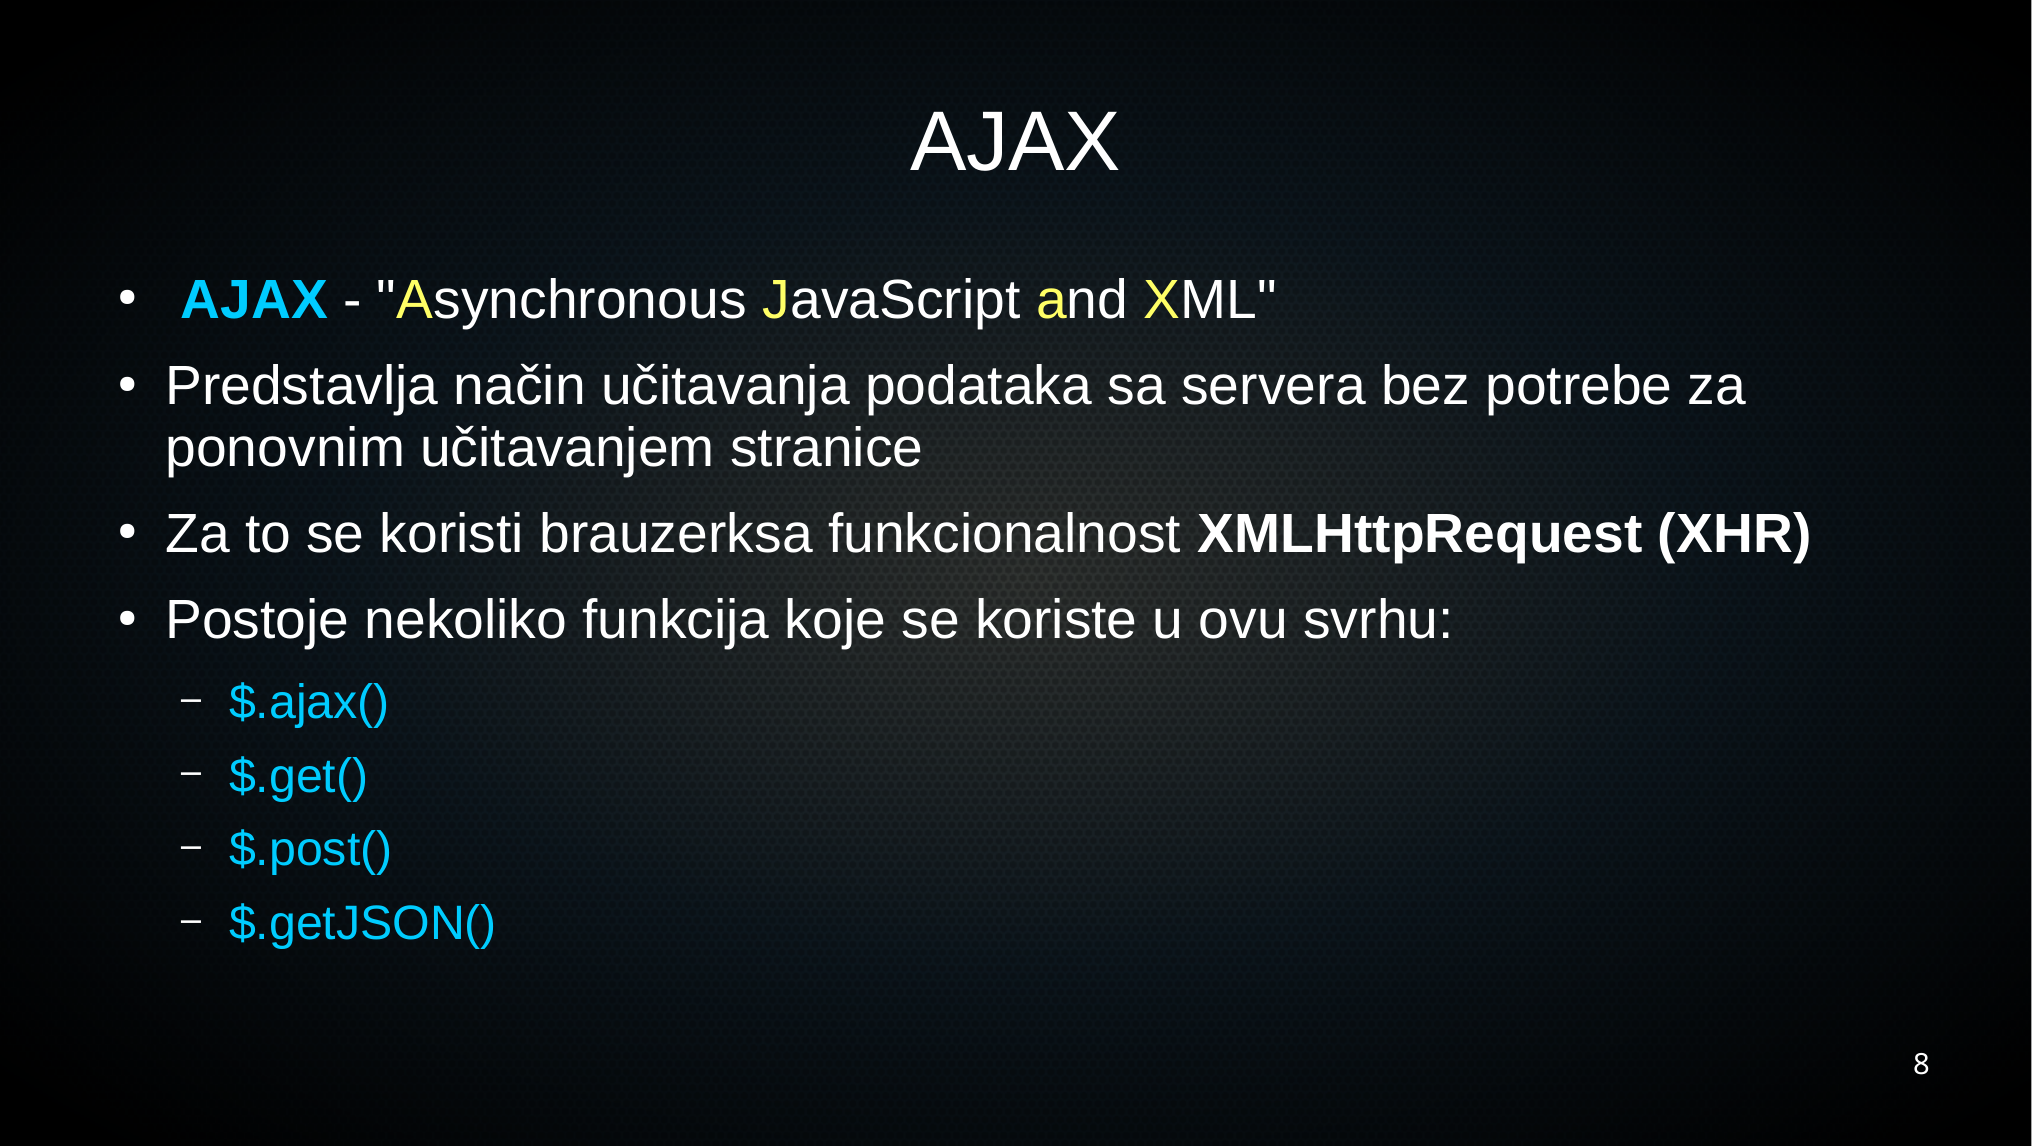

# AJAX
 AJAX - "Asynchronous JavaScript and XML"
Predstavlja način učitavanja podataka sa servera bez potrebe za ponovnim učitavanjem stranice
Za to se koristi brauzerksa funkcionalnost XMLHttpRequest (XHR)
Postoje nekoliko funkcija koje se koriste u ovu svrhu:
$.ajax()
$.get()
$.post()
$.getJSON()
8